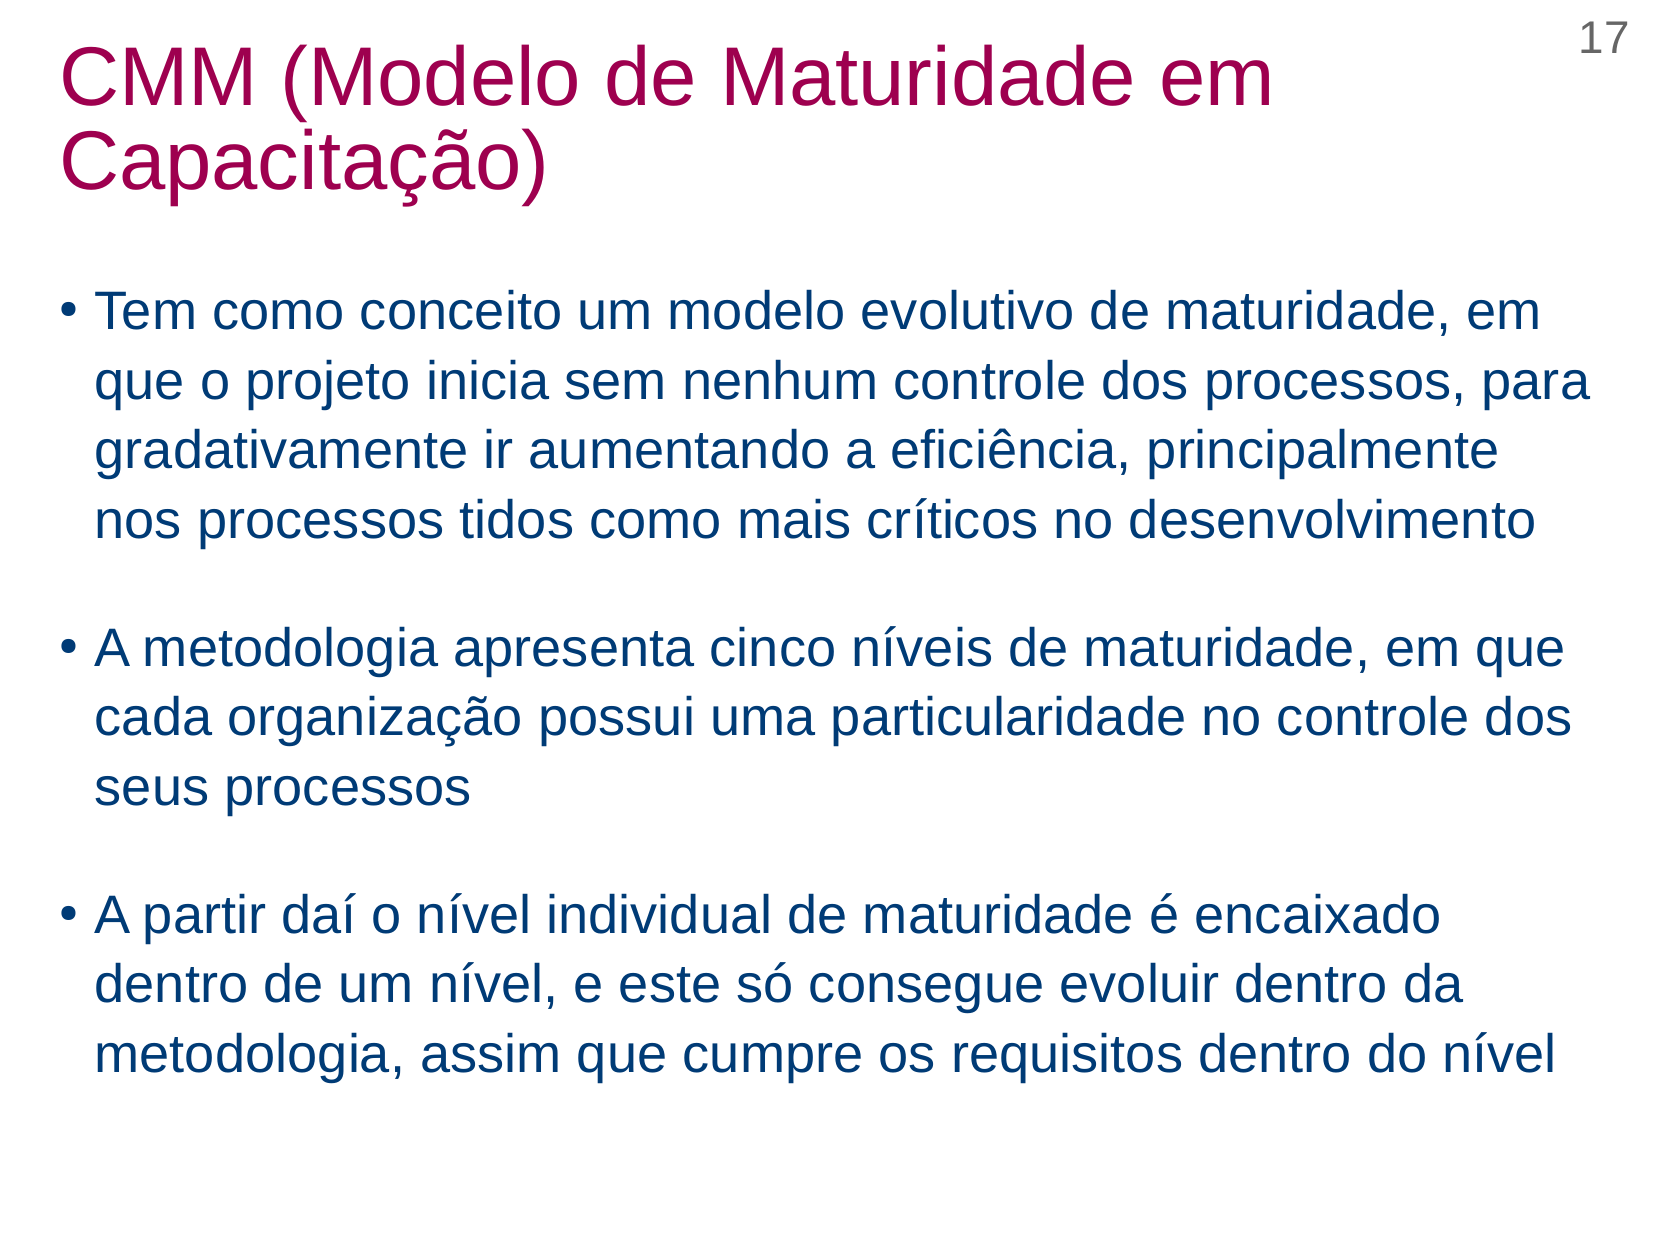

17
# CMM (Modelo de Maturidade em Capacitação)
Tem como conceito um modelo evolutivo de maturidade, em que o projeto inicia sem nenhum controle dos processos, para gradativamente ir aumentando a eficiência, principalmente nos processos tidos como mais críticos no desenvolvimento
A metodologia apresenta cinco níveis de maturidade, em que cada organização possui uma particularidade no controle dos seus processos
A partir daí o nível individual de maturidade é encaixado dentro de um nível, e este só consegue evoluir dentro da metodologia, assim que cumpre os requisitos dentro do nível